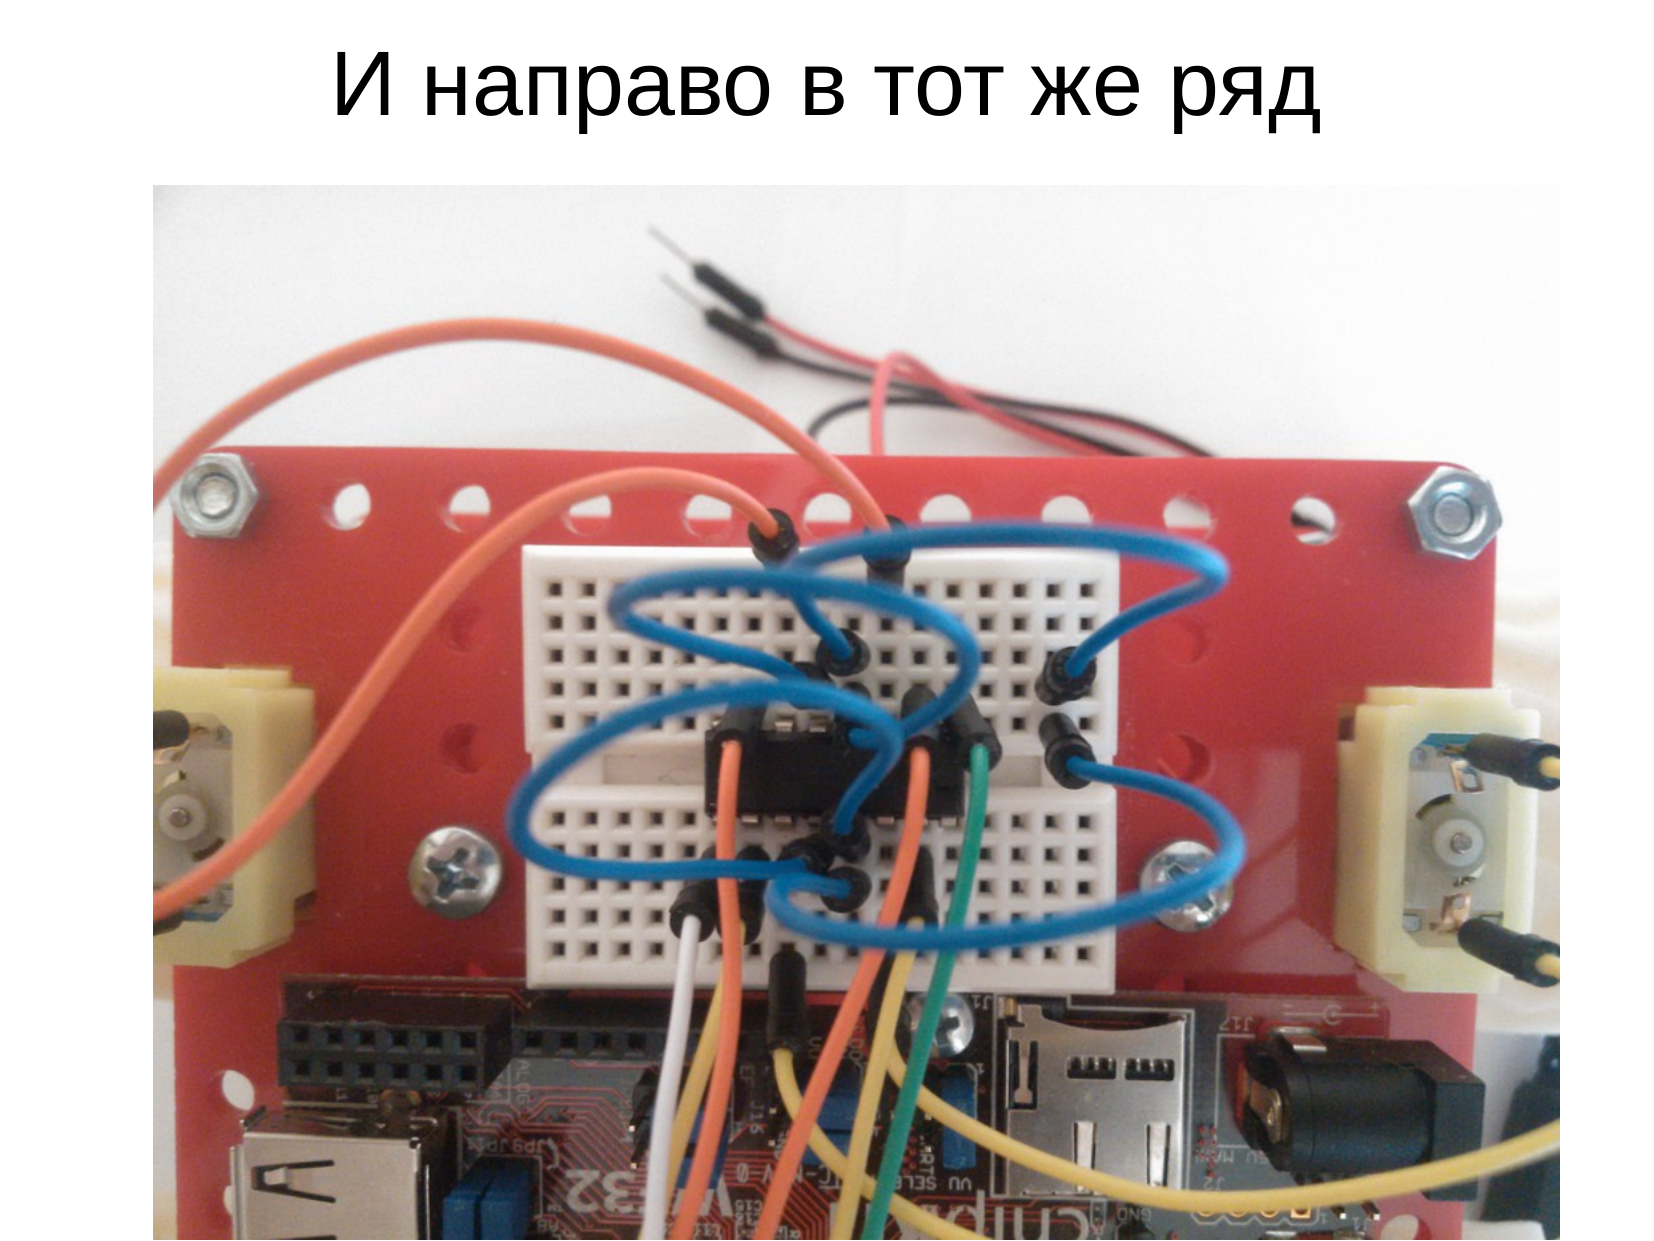

# И направо в тот же ряд